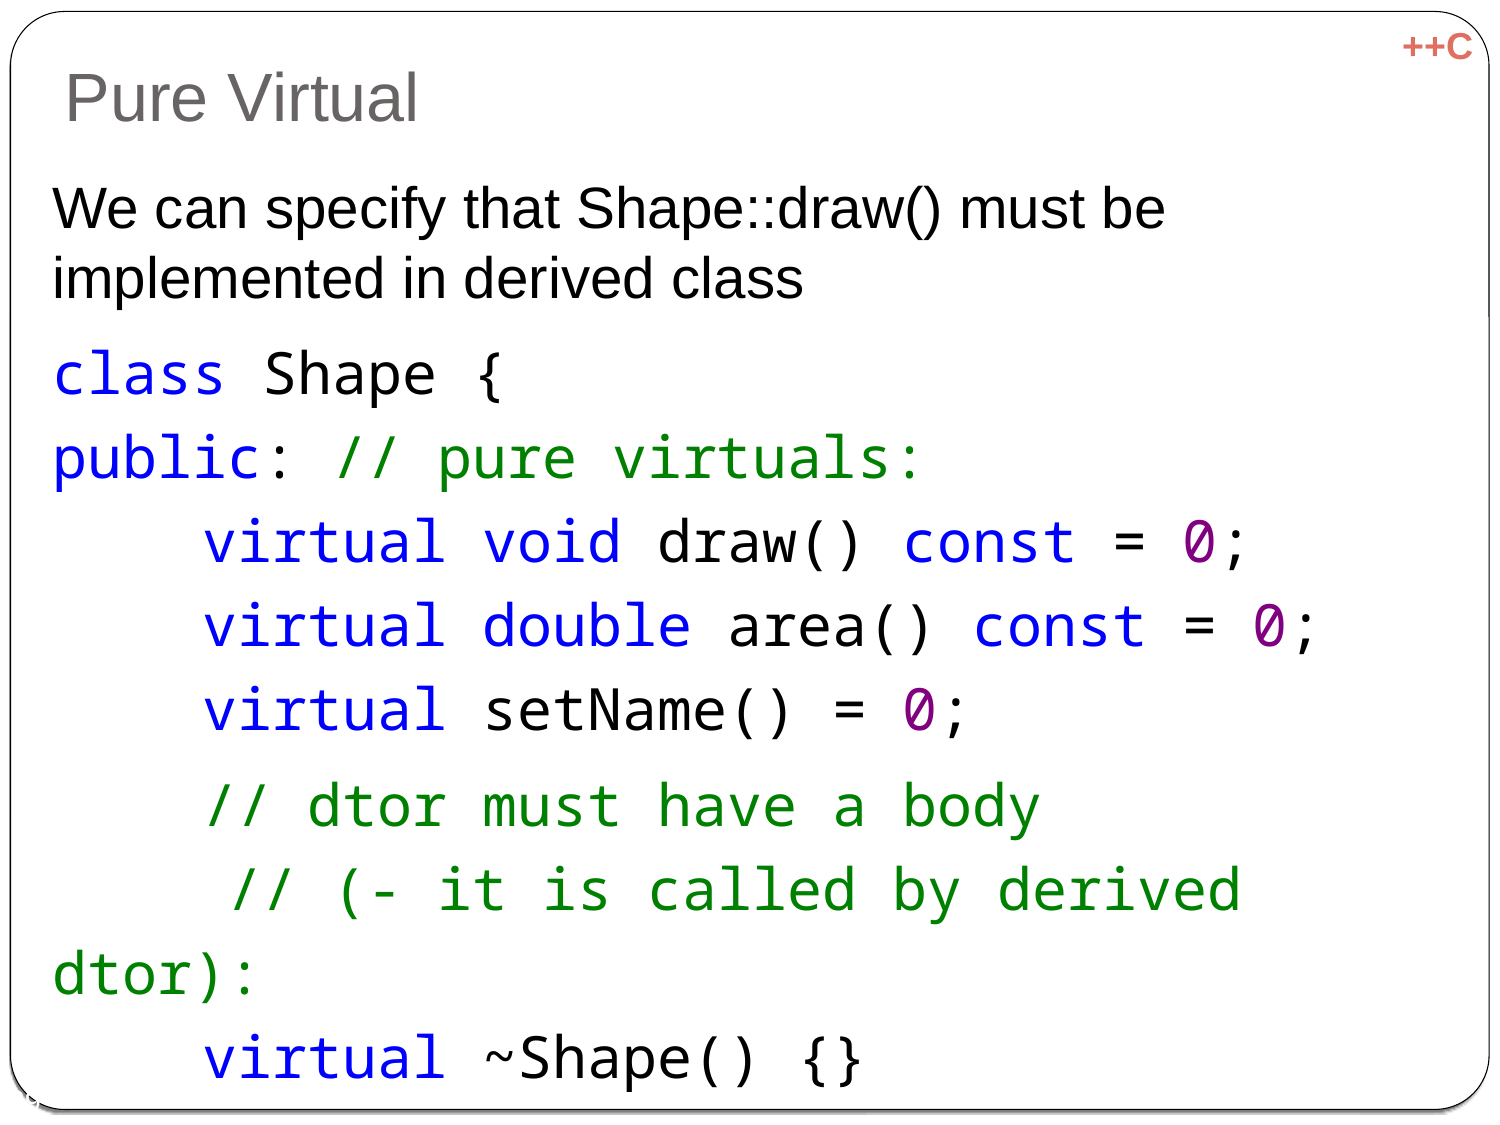

# Pure Virtual
We can specify that Shape::draw() must be implemented in derived class
class Shape {
public: // pure virtuals:
 	virtual void draw() const = 0;
 	virtual double area() const = 0;
 	virtual setName() = 0;
 	// dtor must have a body
 // (- it is called by derived dtor):
 	virtual ~Shape() {}
 };